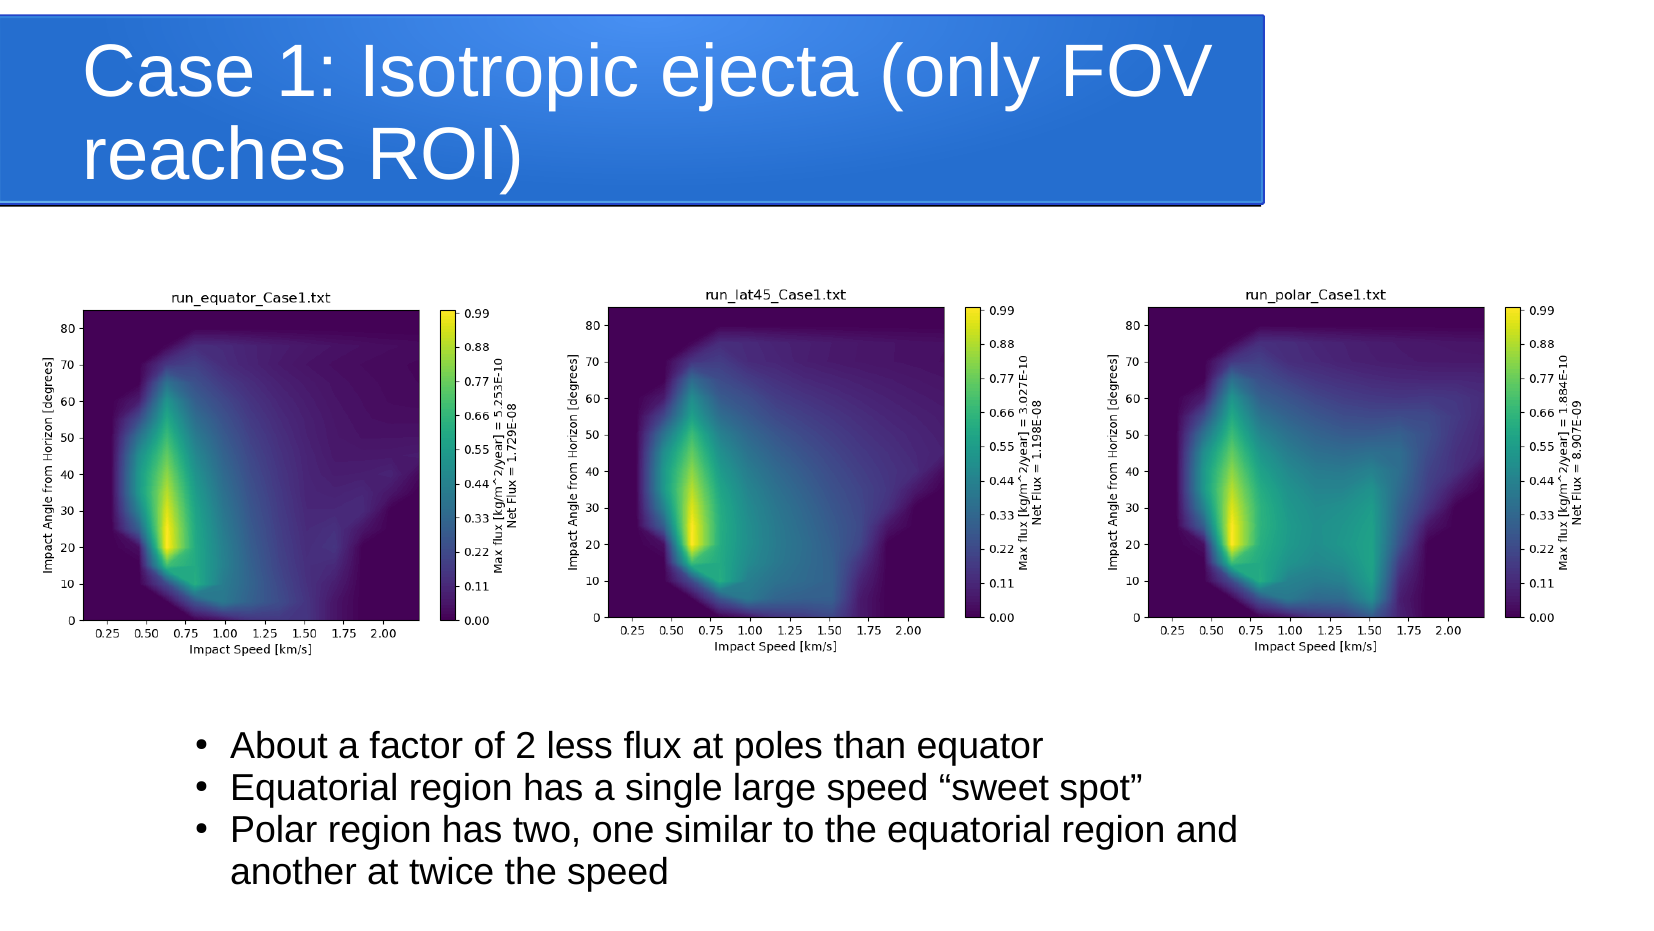

# Case 1: Isotropic ejecta (only FOV reaches ROI)
About a factor of 2 less flux at poles than equator
Equatorial region has a single large speed “sweet spot”
Polar region has two, one similar to the equatorial region and another at twice the speed